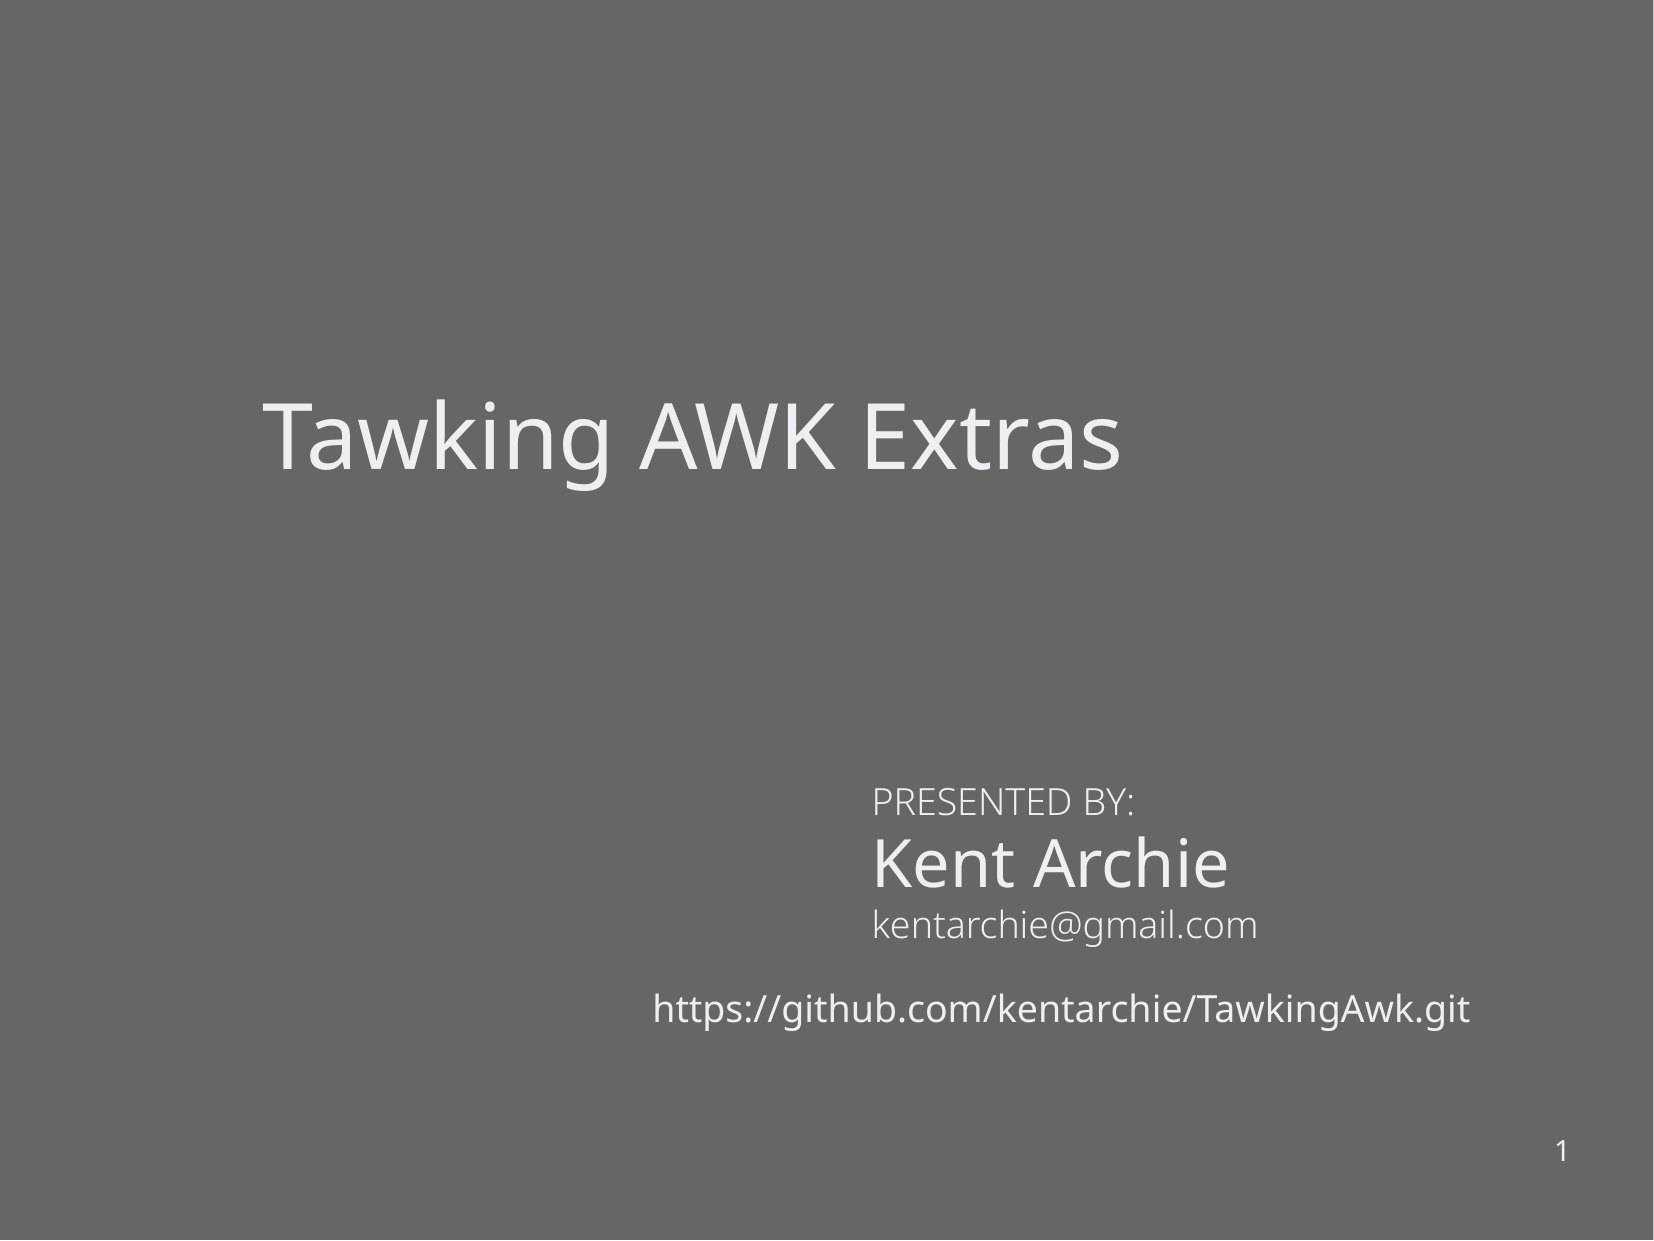

# Tawking AWK Extras
PRESENTED BY:
Kent Archie
kentarchie@gmail.com
https://github.com/kentarchie/TawkingAwk.git
1